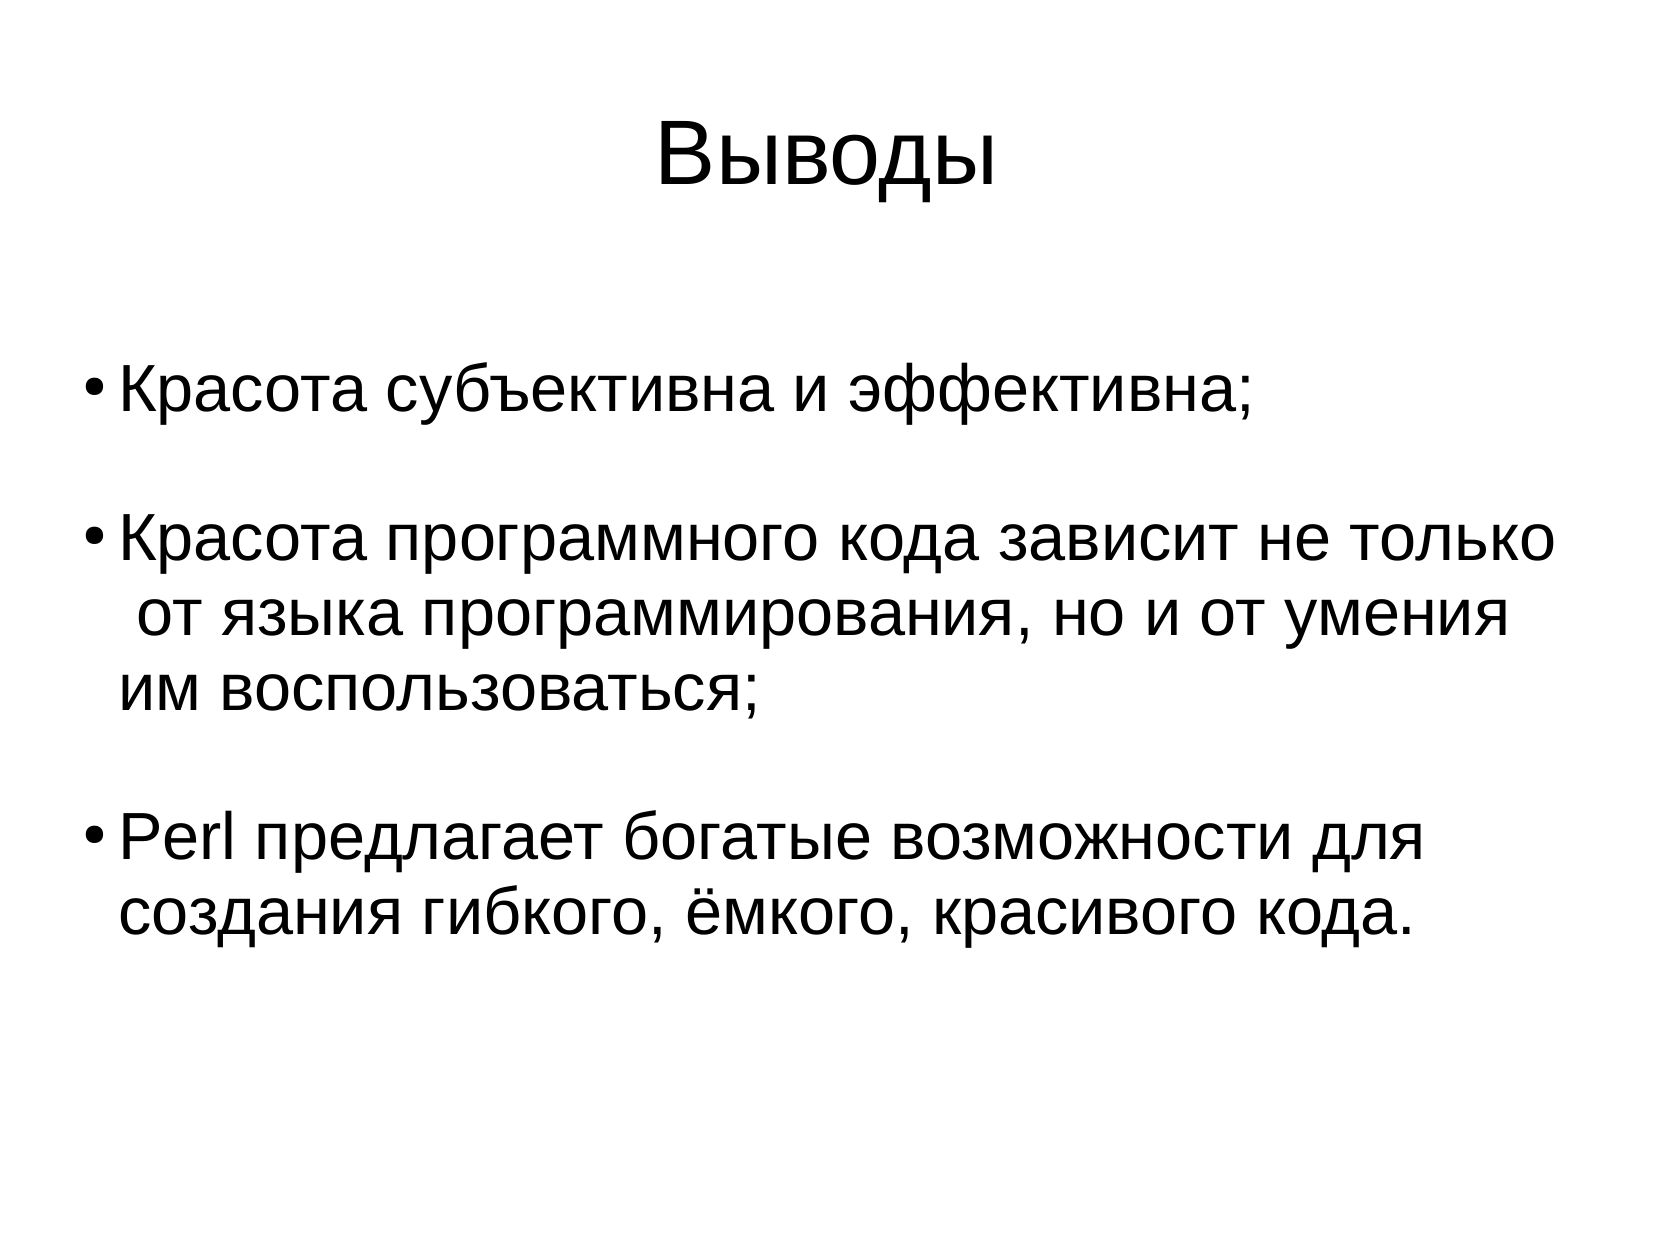

# Выводы
Красота субъективна и эффективна;
Красота программного кода зависит не только от языка программирования, но и от умения им воспользоваться;
Perl предлагает богатые возможности для создания гибкого, ёмкого, красивого кода.